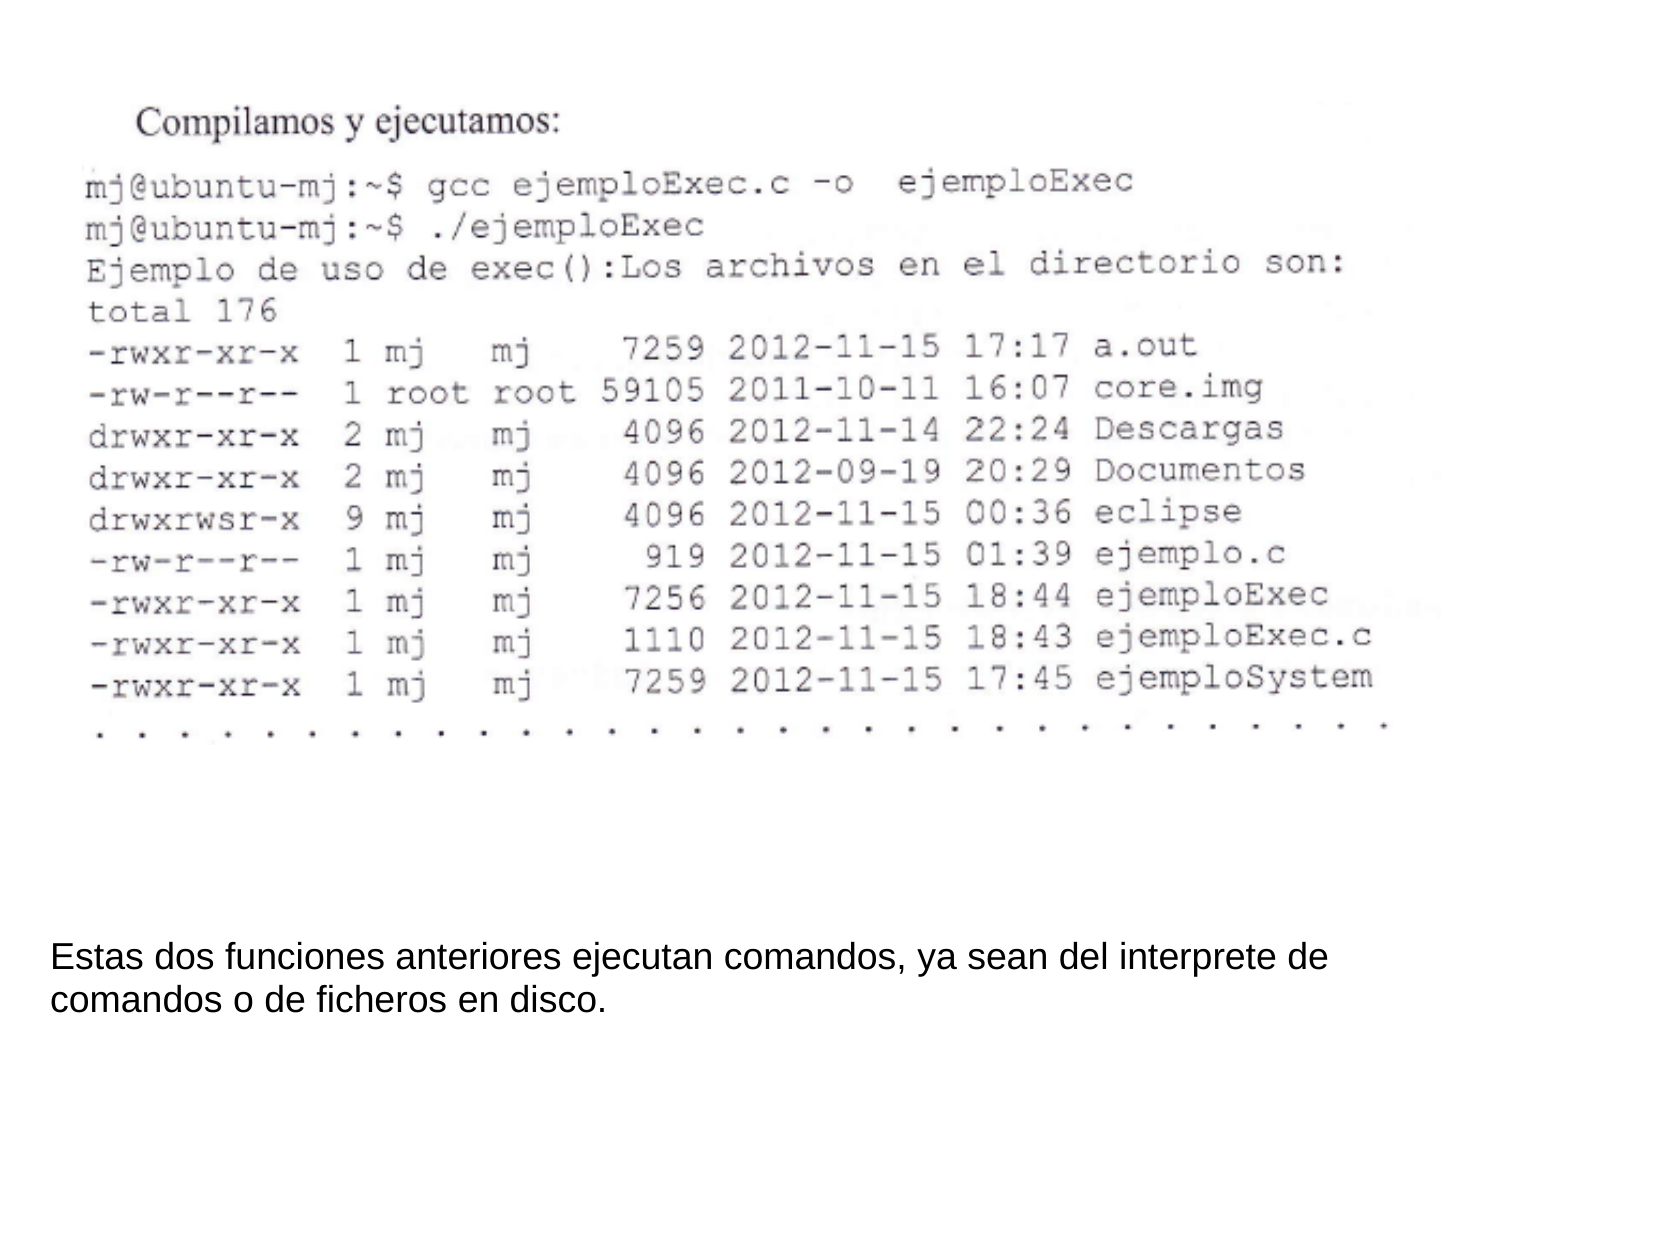

Estas dos funciones anteriores ejecutan comandos, ya sean del interprete de comandos o de ficheros en disco.